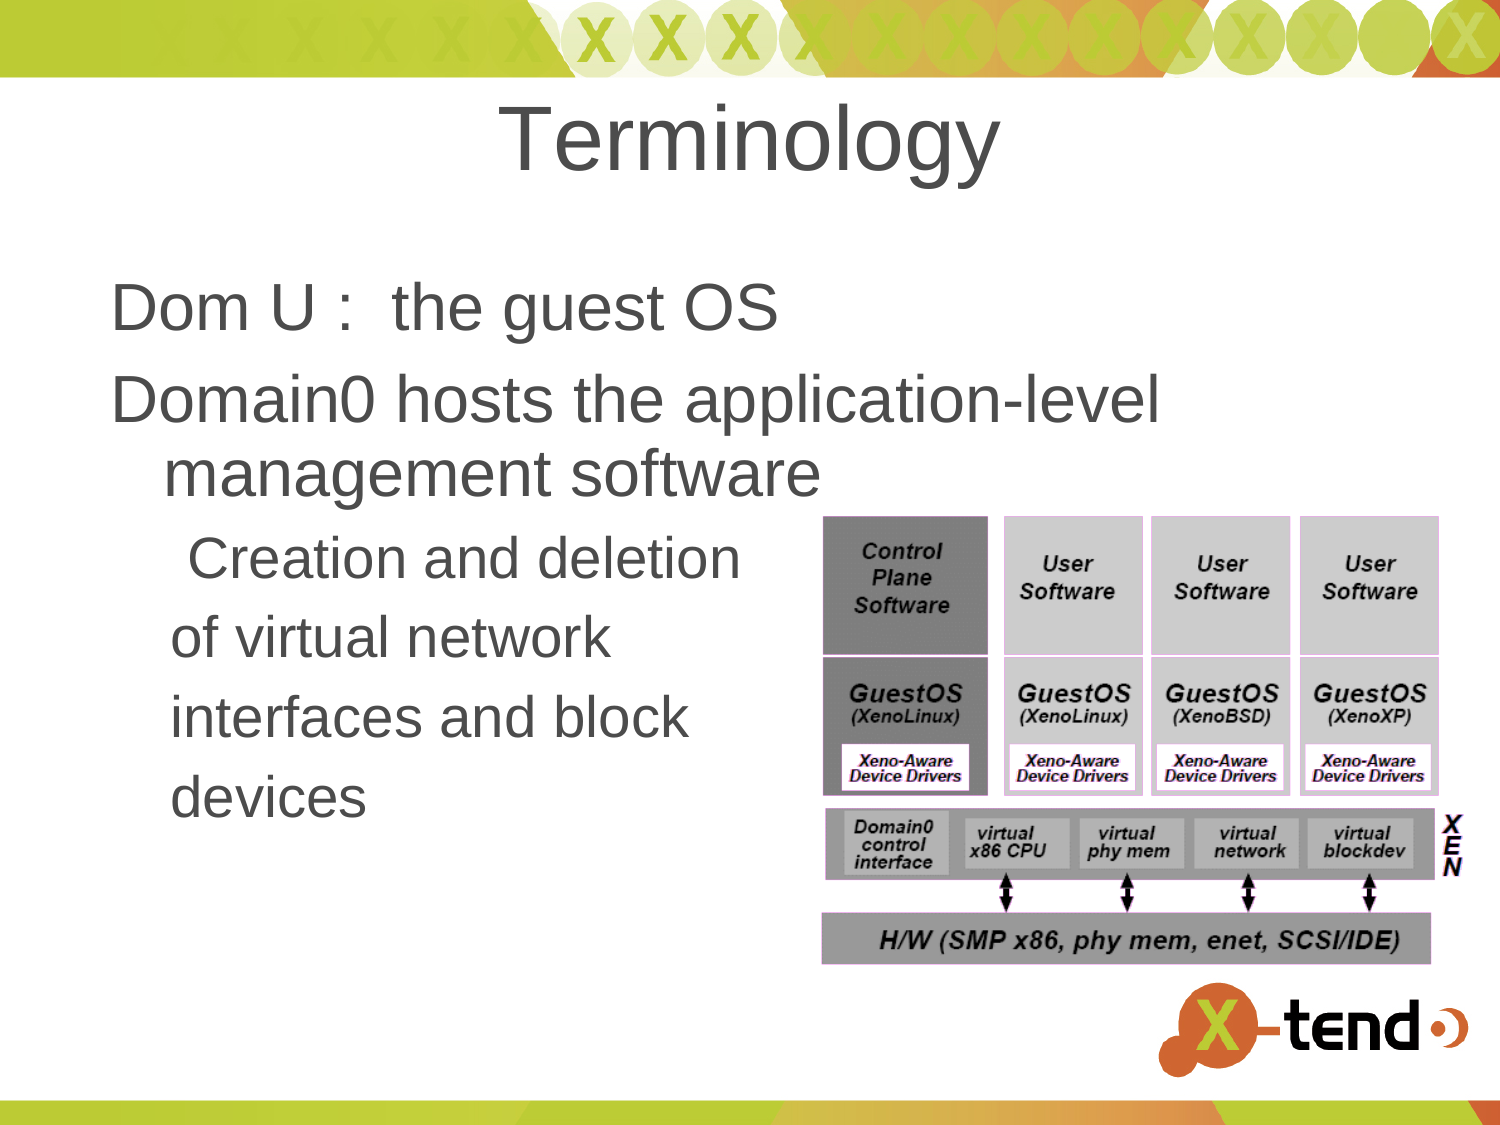

# Terminology
Dom U : the guest OS
Domain0 hosts the application-level management software
Creation and deletion
of virtual network
interfaces and block
devices